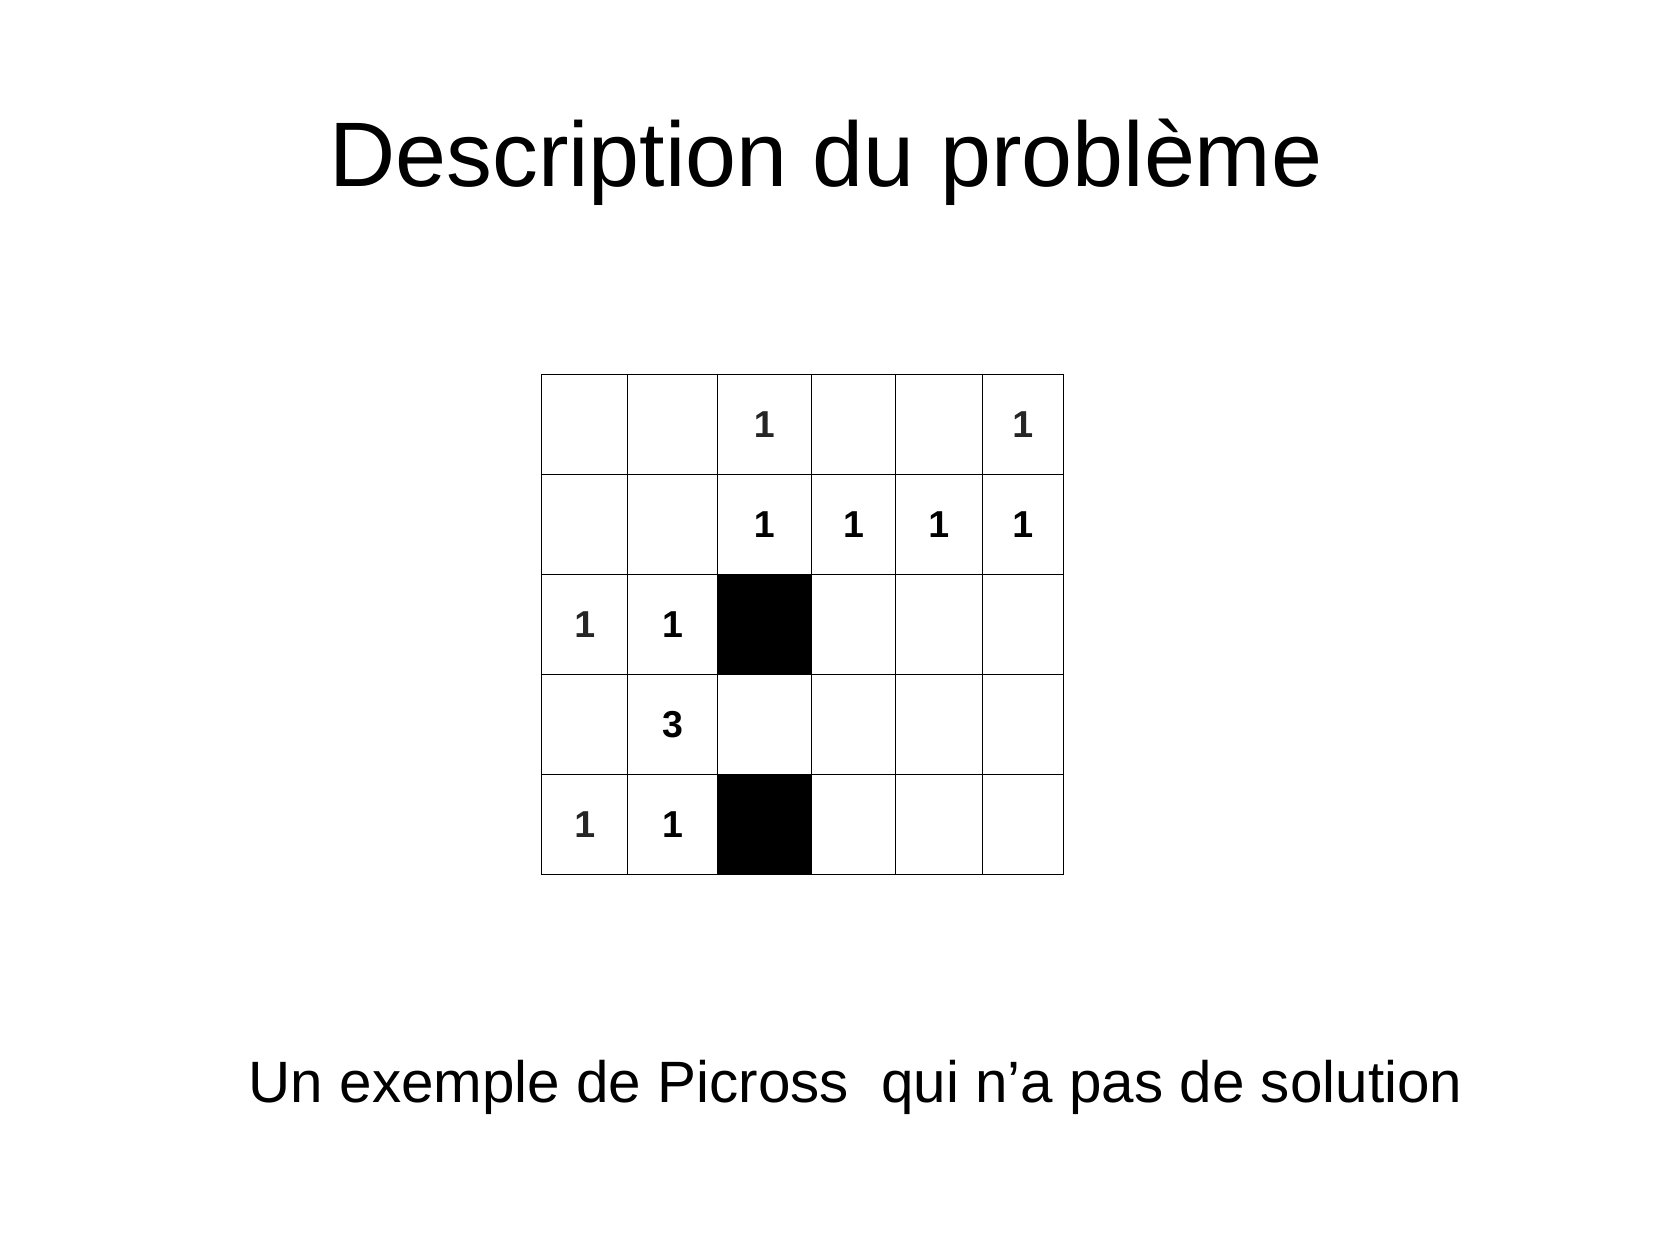

# Description du problème
| | | 1 | | | 1 |
| --- | --- | --- | --- | --- | --- |
| | | 1 | 1 | 1 | 1 |
| 1 | 1 | | | | |
| | 3 | | | | |
| 1 | 1 | | | | |
Un exemple de Picross qui n’a pas de solution